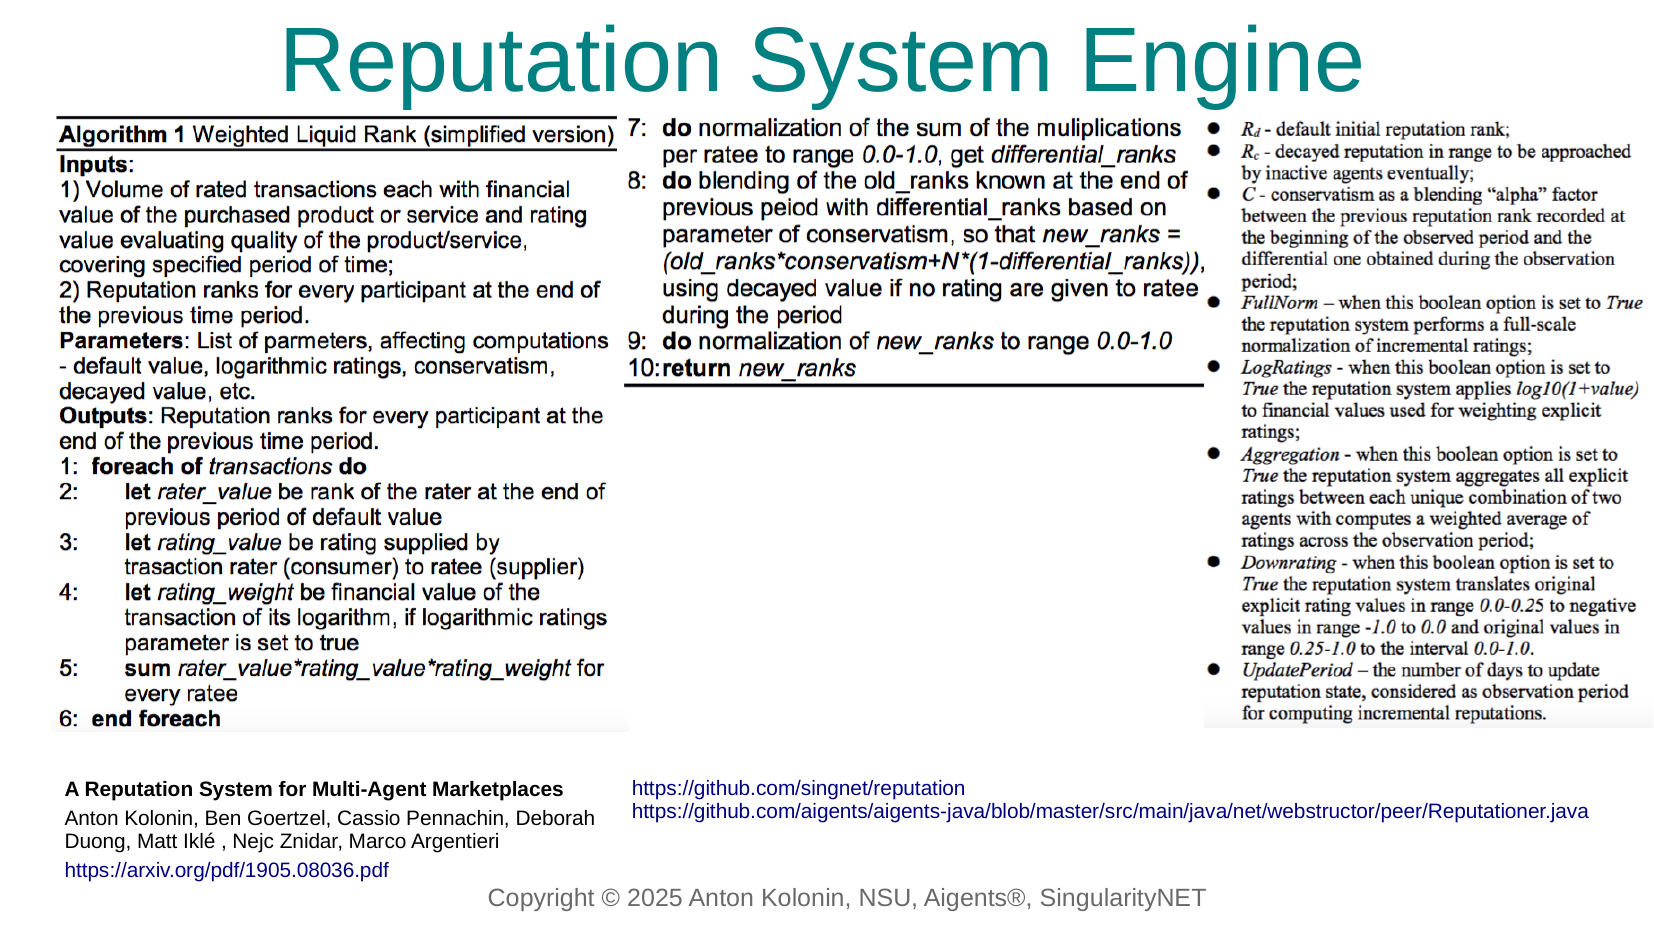

Reputation System Engine
https://github.com/singnet/reputation
https://github.com/aigents/aigents-java/blob/master/src/main/java/net/webstructor/peer/Reputationer.java
A Reputation System for Multi-Agent Marketplaces
Anton Kolonin, Ben Goertzel, Cassio Pennachin, Deborah Duong, Matt Iklé , Nejc Znidar, Marco Argentieri
https://arxiv.org/pdf/1905.08036.pdf
Copyright © 2025 Anton Kolonin, NSU, Aigents®, SingularityNET